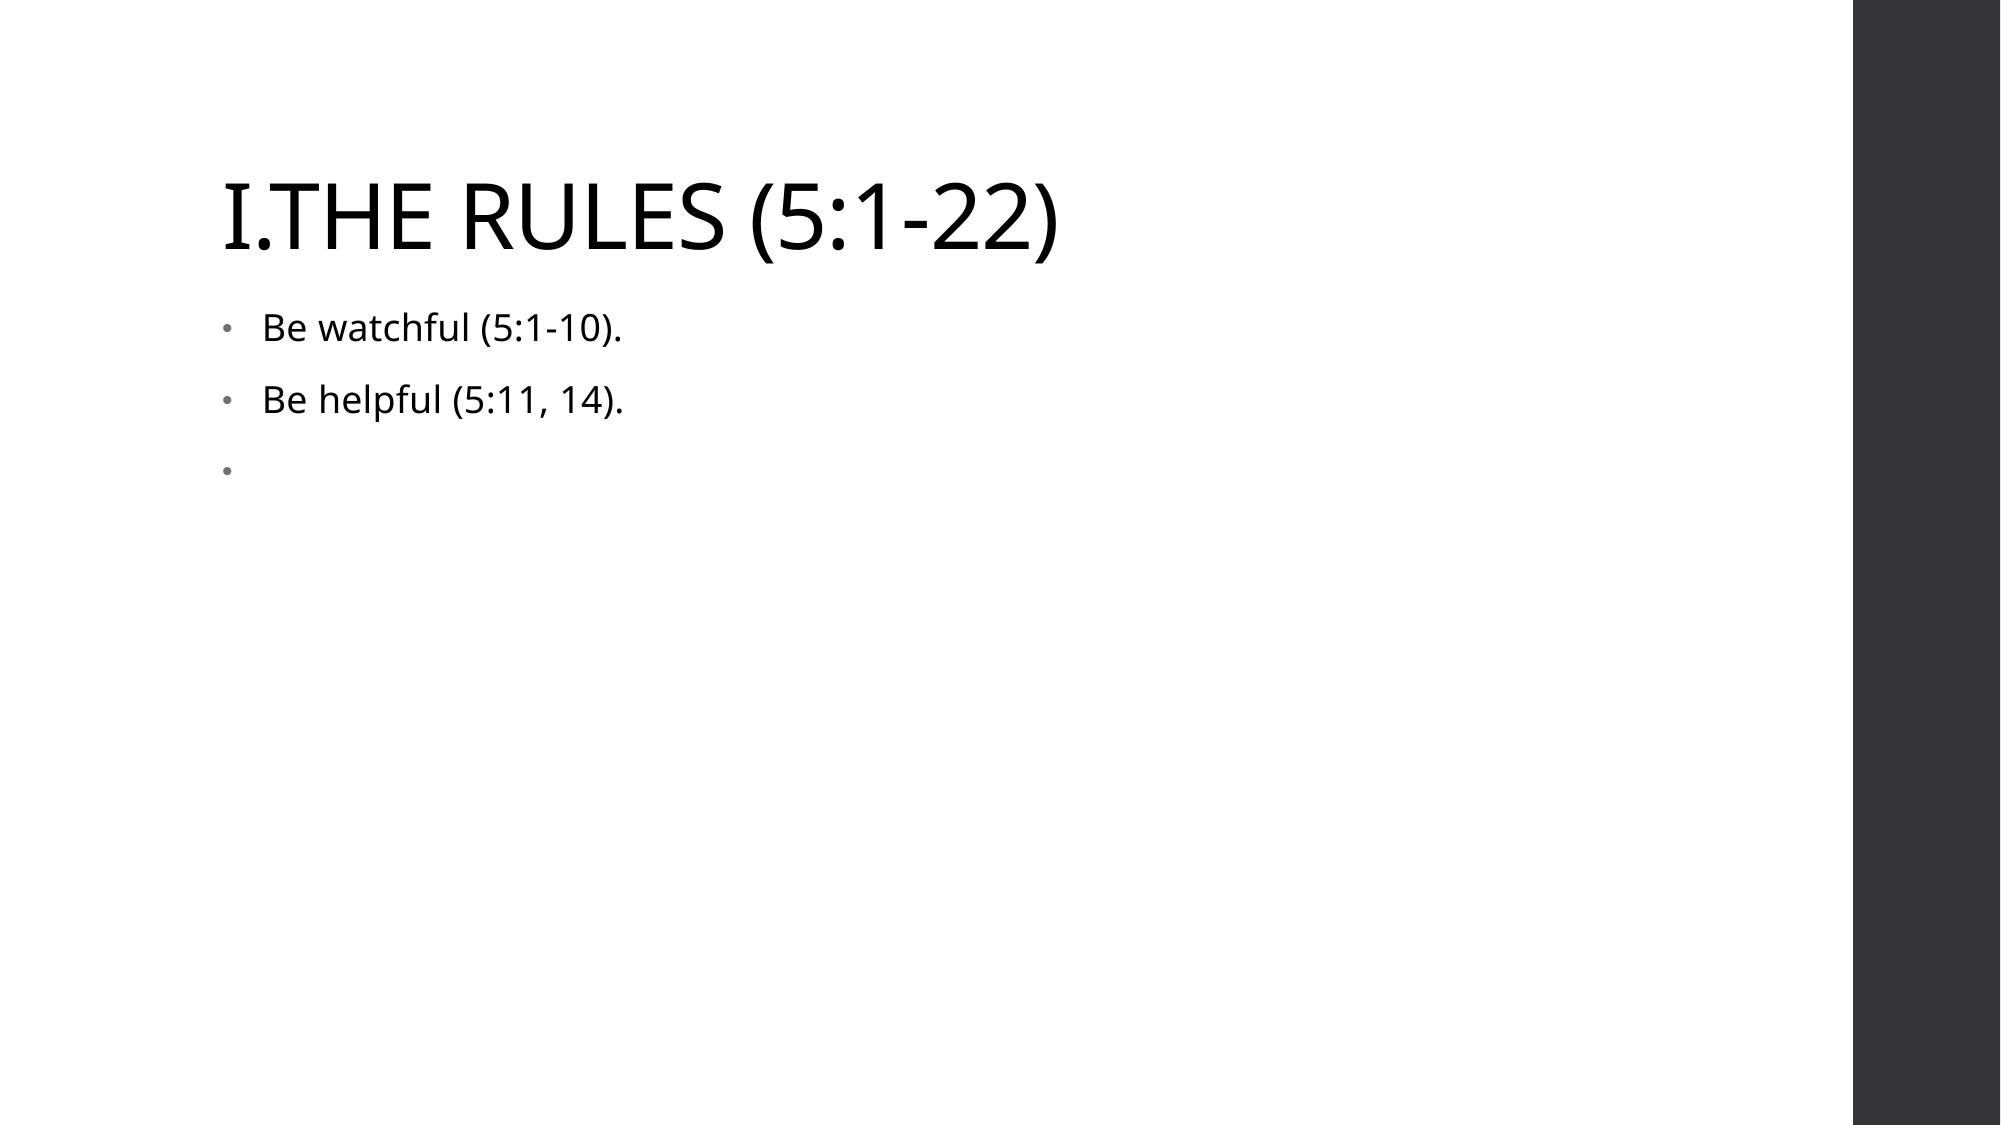

# I.THE RULES (5:1-22)
 Be watchful (5:1-10).
 Be helpful (5:11, 14).